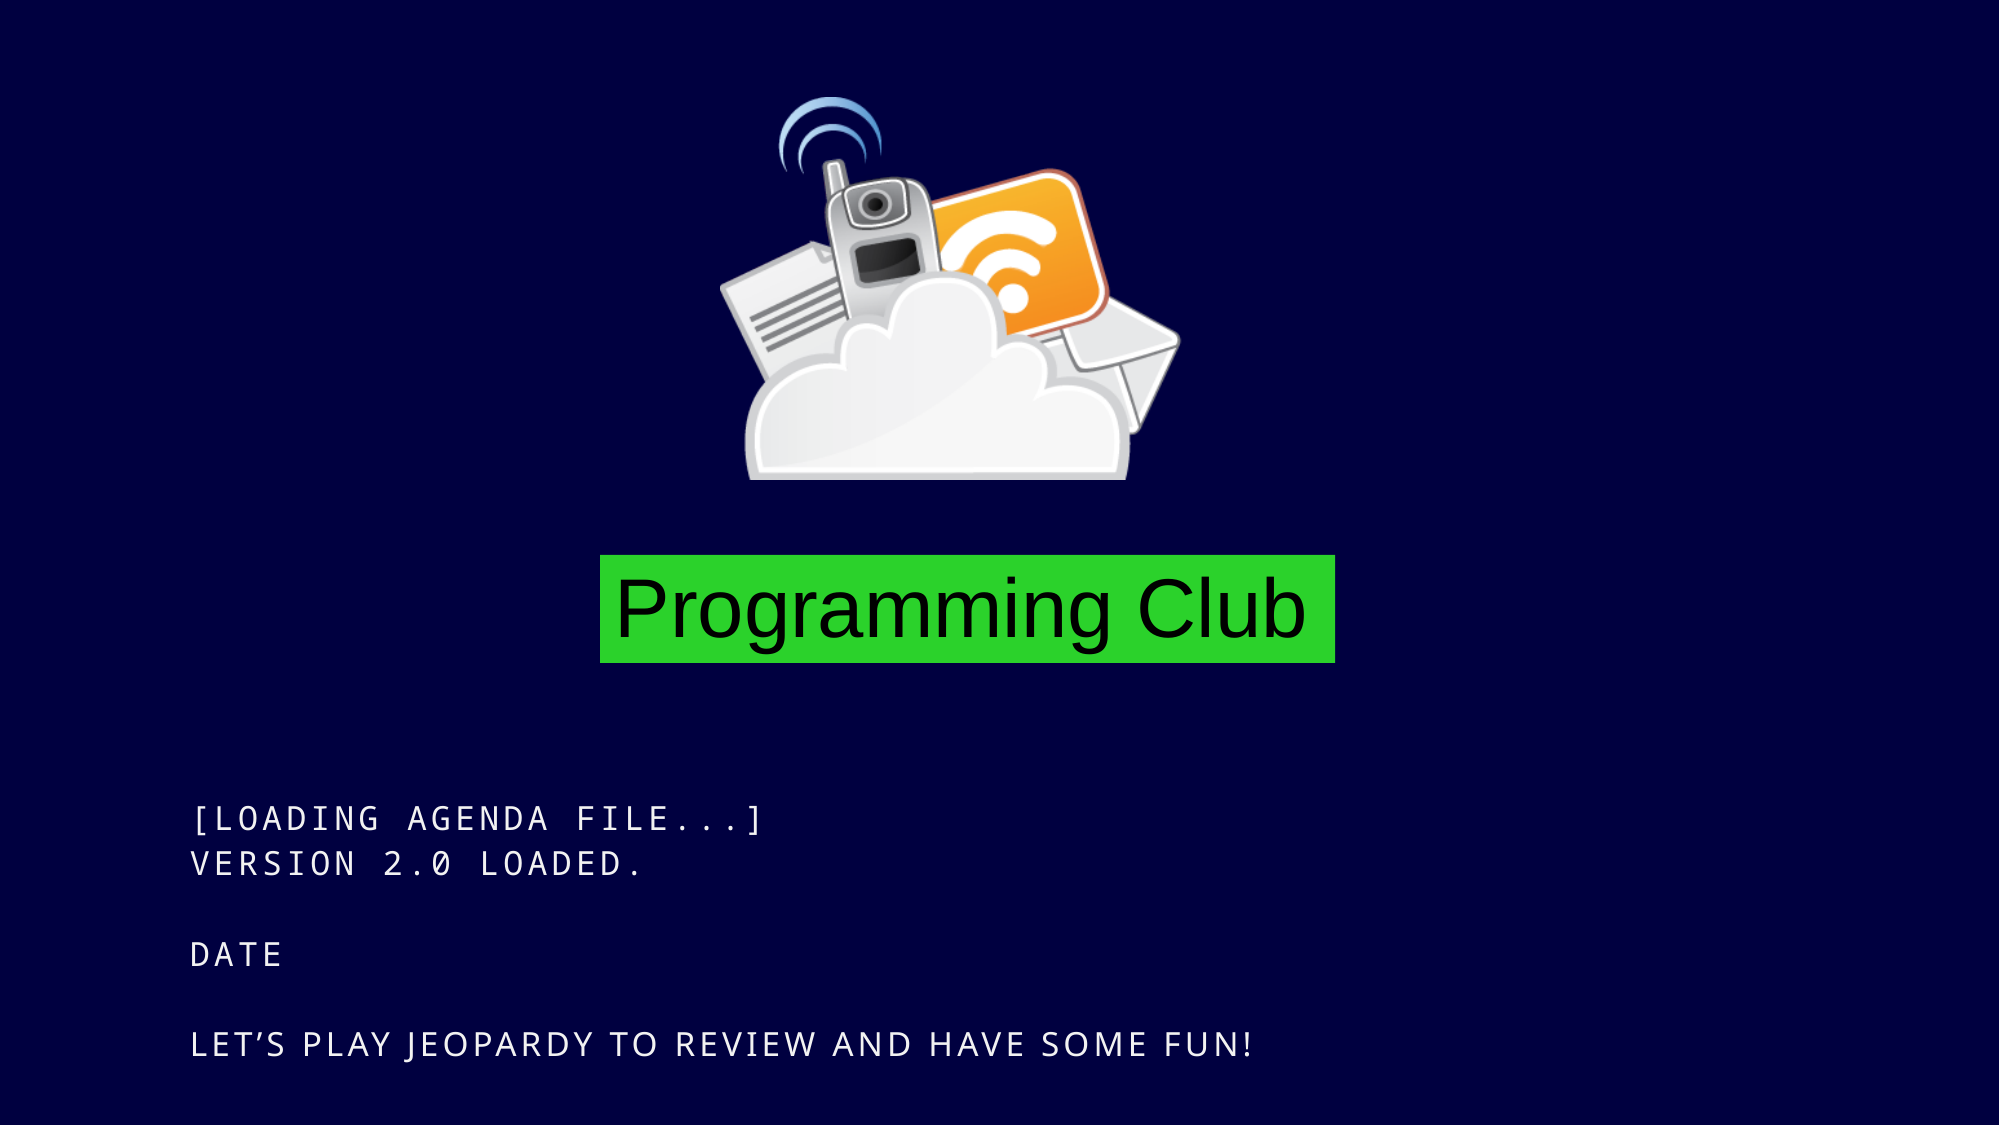

Programming Club
# [LOADING AGENDA FILE...]
Version 2.0 loaded.
DATE
Let’s PLAY JEOPARDY to review AND Have some fun!